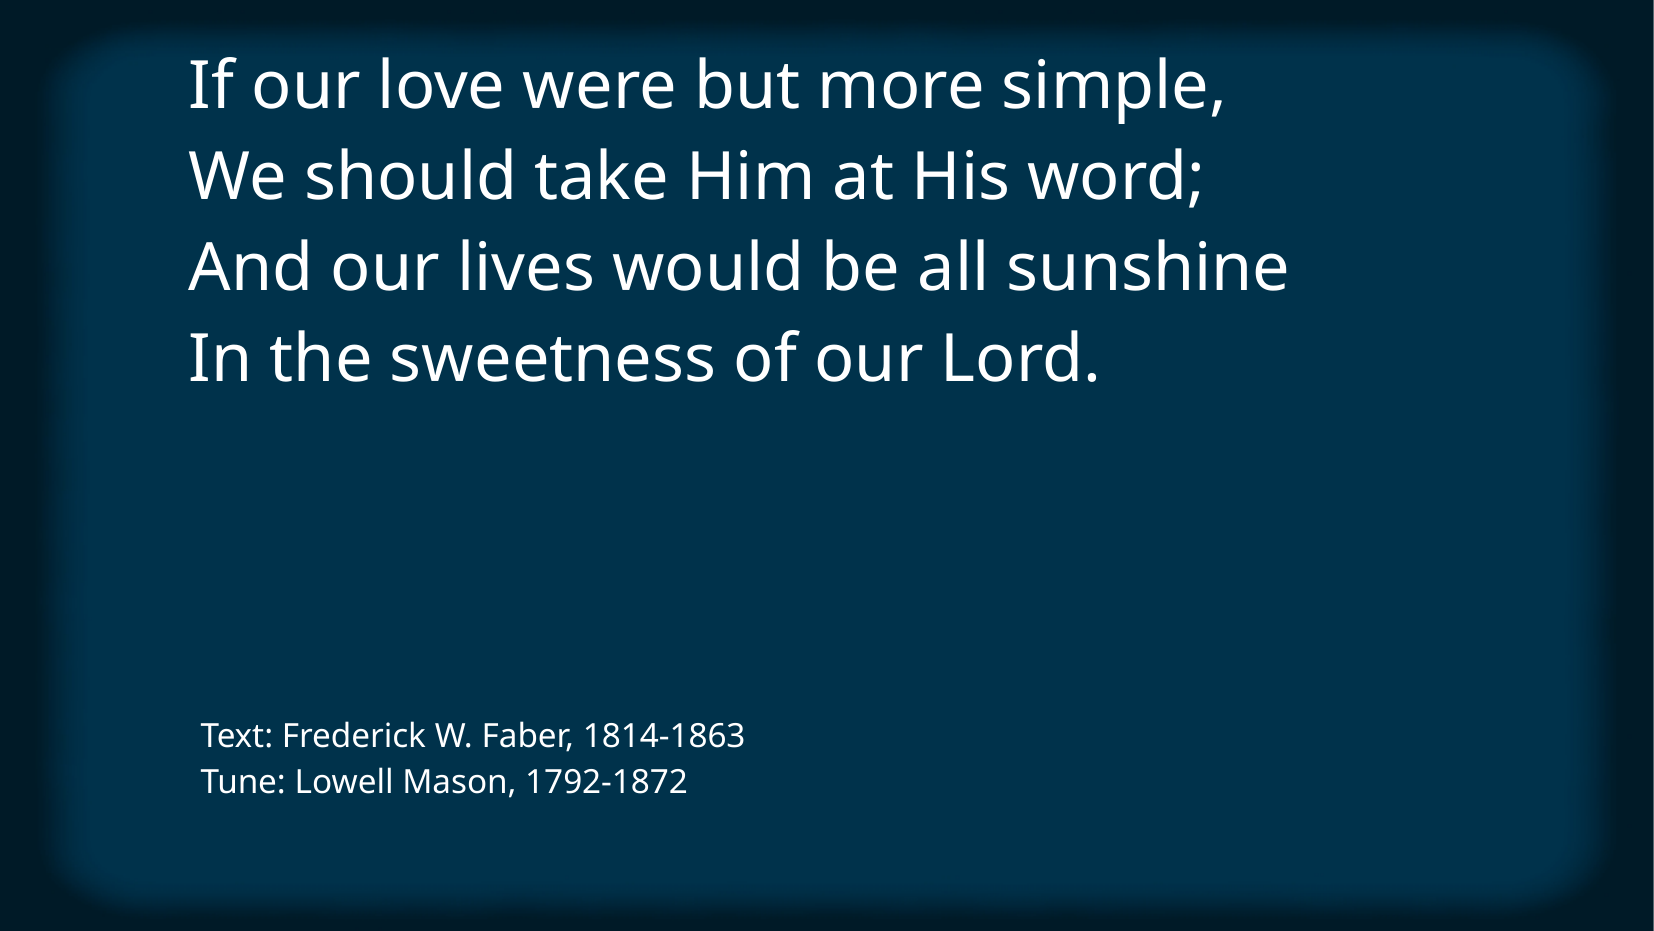

If our love were but more simple,
 We should take Him at His word;
 And our lives would be all sunshine
 In the sweetness of our Lord.
Text: Frederick W. Faber, 1814-1863
Tune: Lowell Mason, 1792-1872